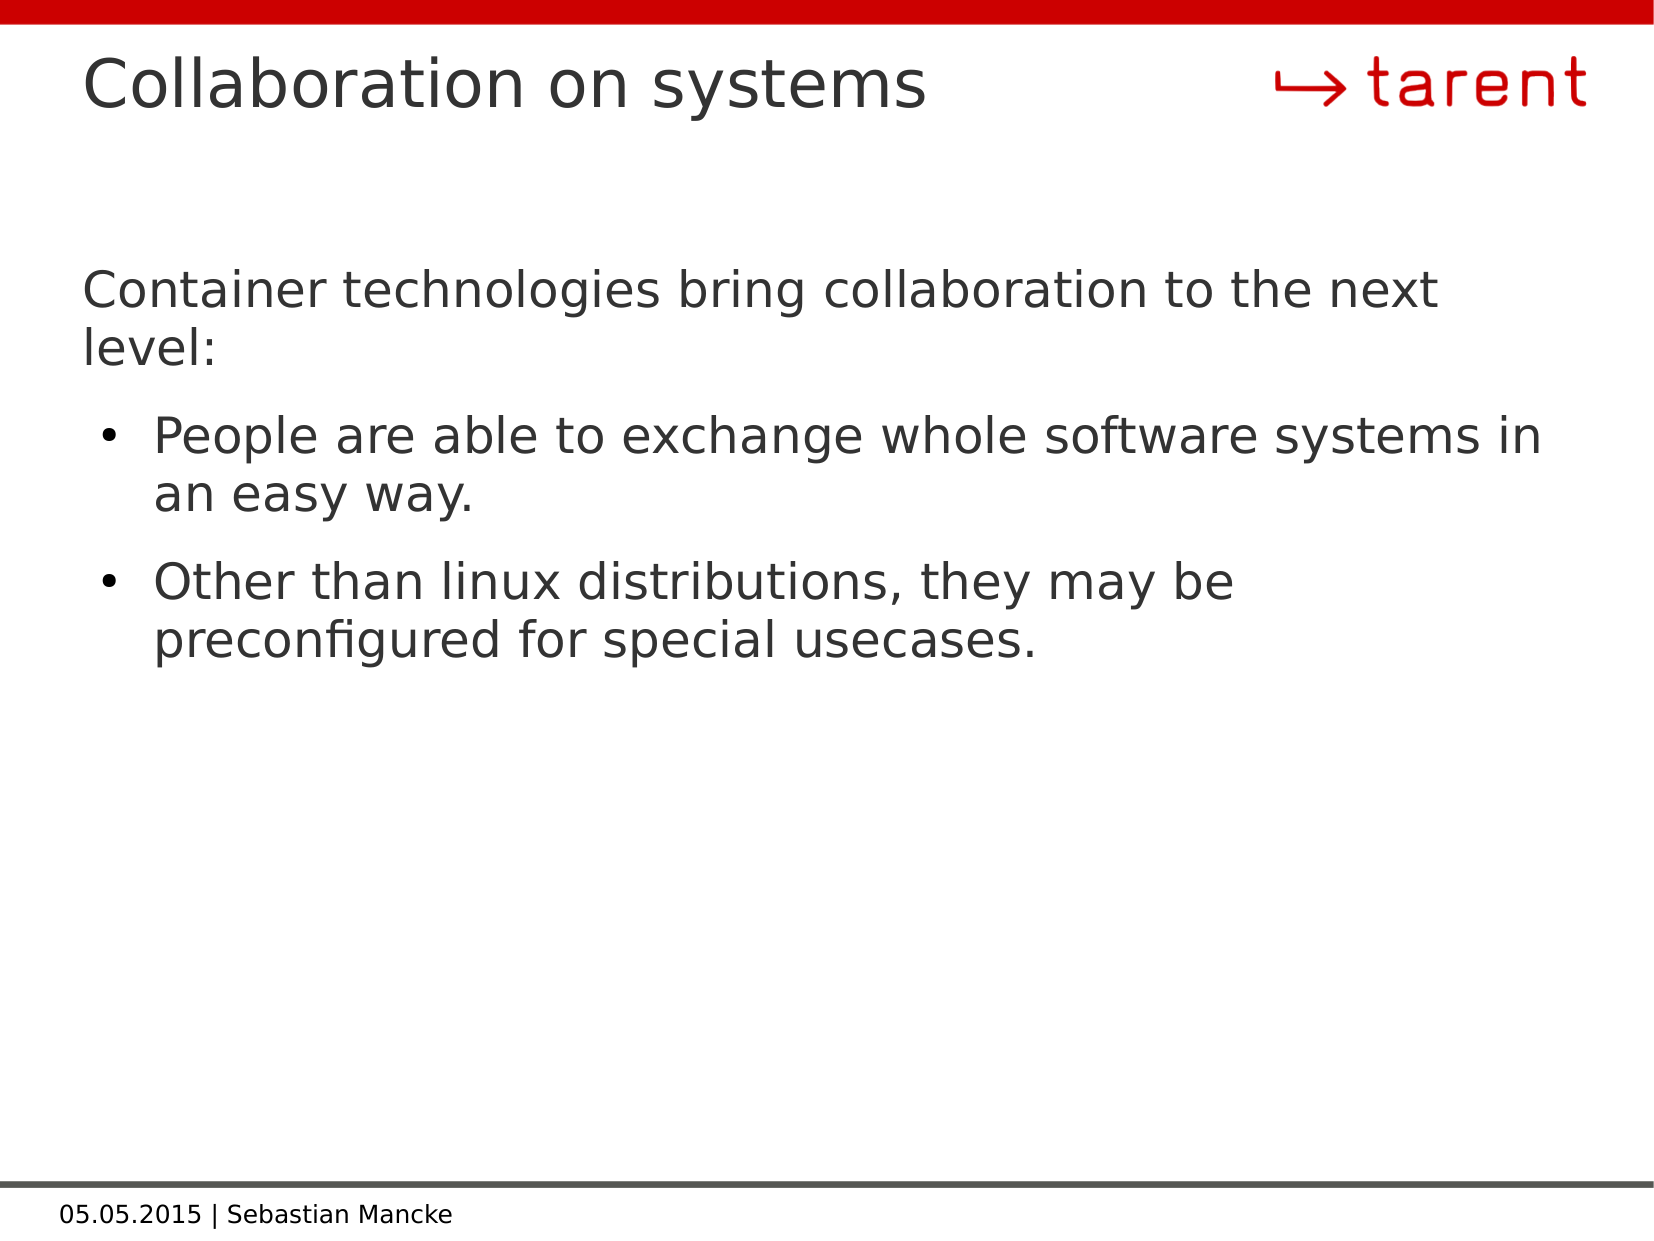

# Collaboration on systems
Container technologies bring collaboration to the next level:
People are able to exchange whole software systems in an easy way.
Other than linux distributions, they may be preconfigured for special usecases.